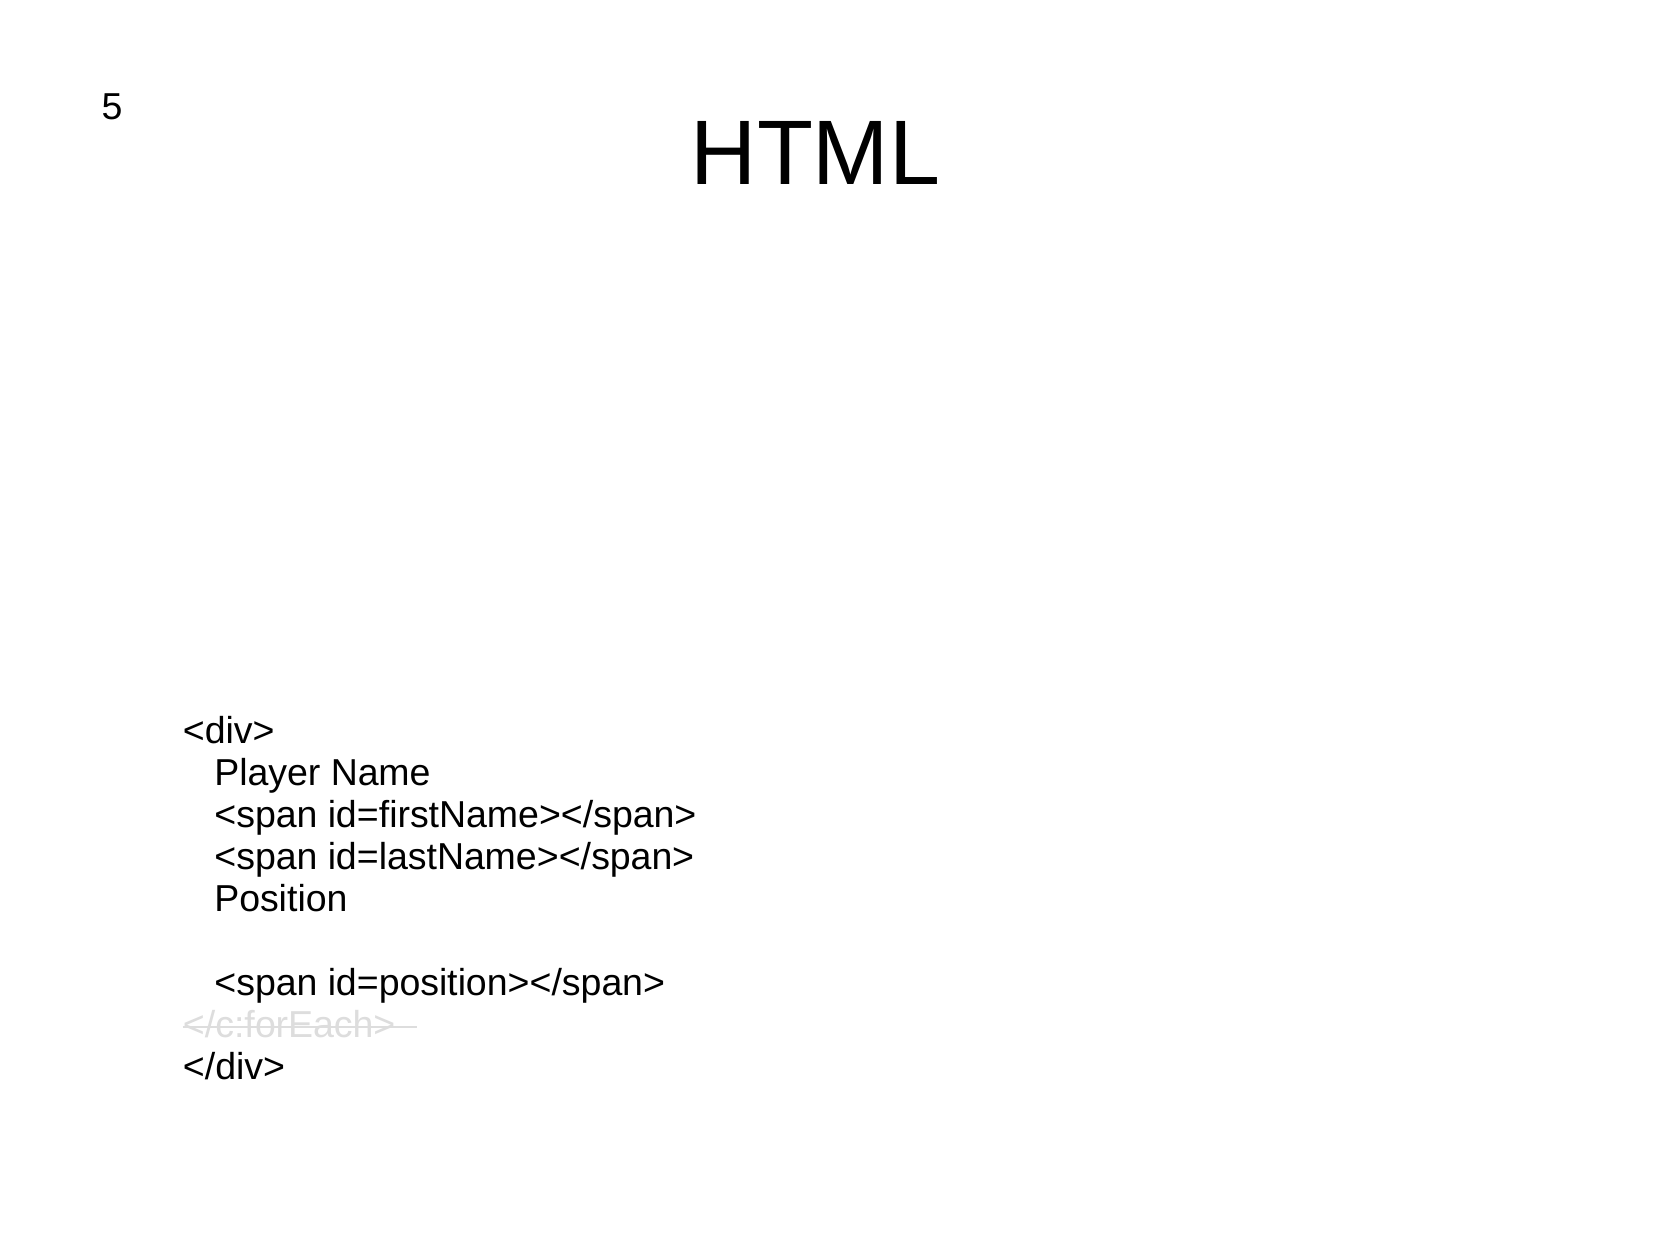

# HTML
5
<div>
 Player Name
 <span id=firstName></span>
 <span id=lastName></span>
 Position
 <span id=position></span>
</c:forEach>
</div>